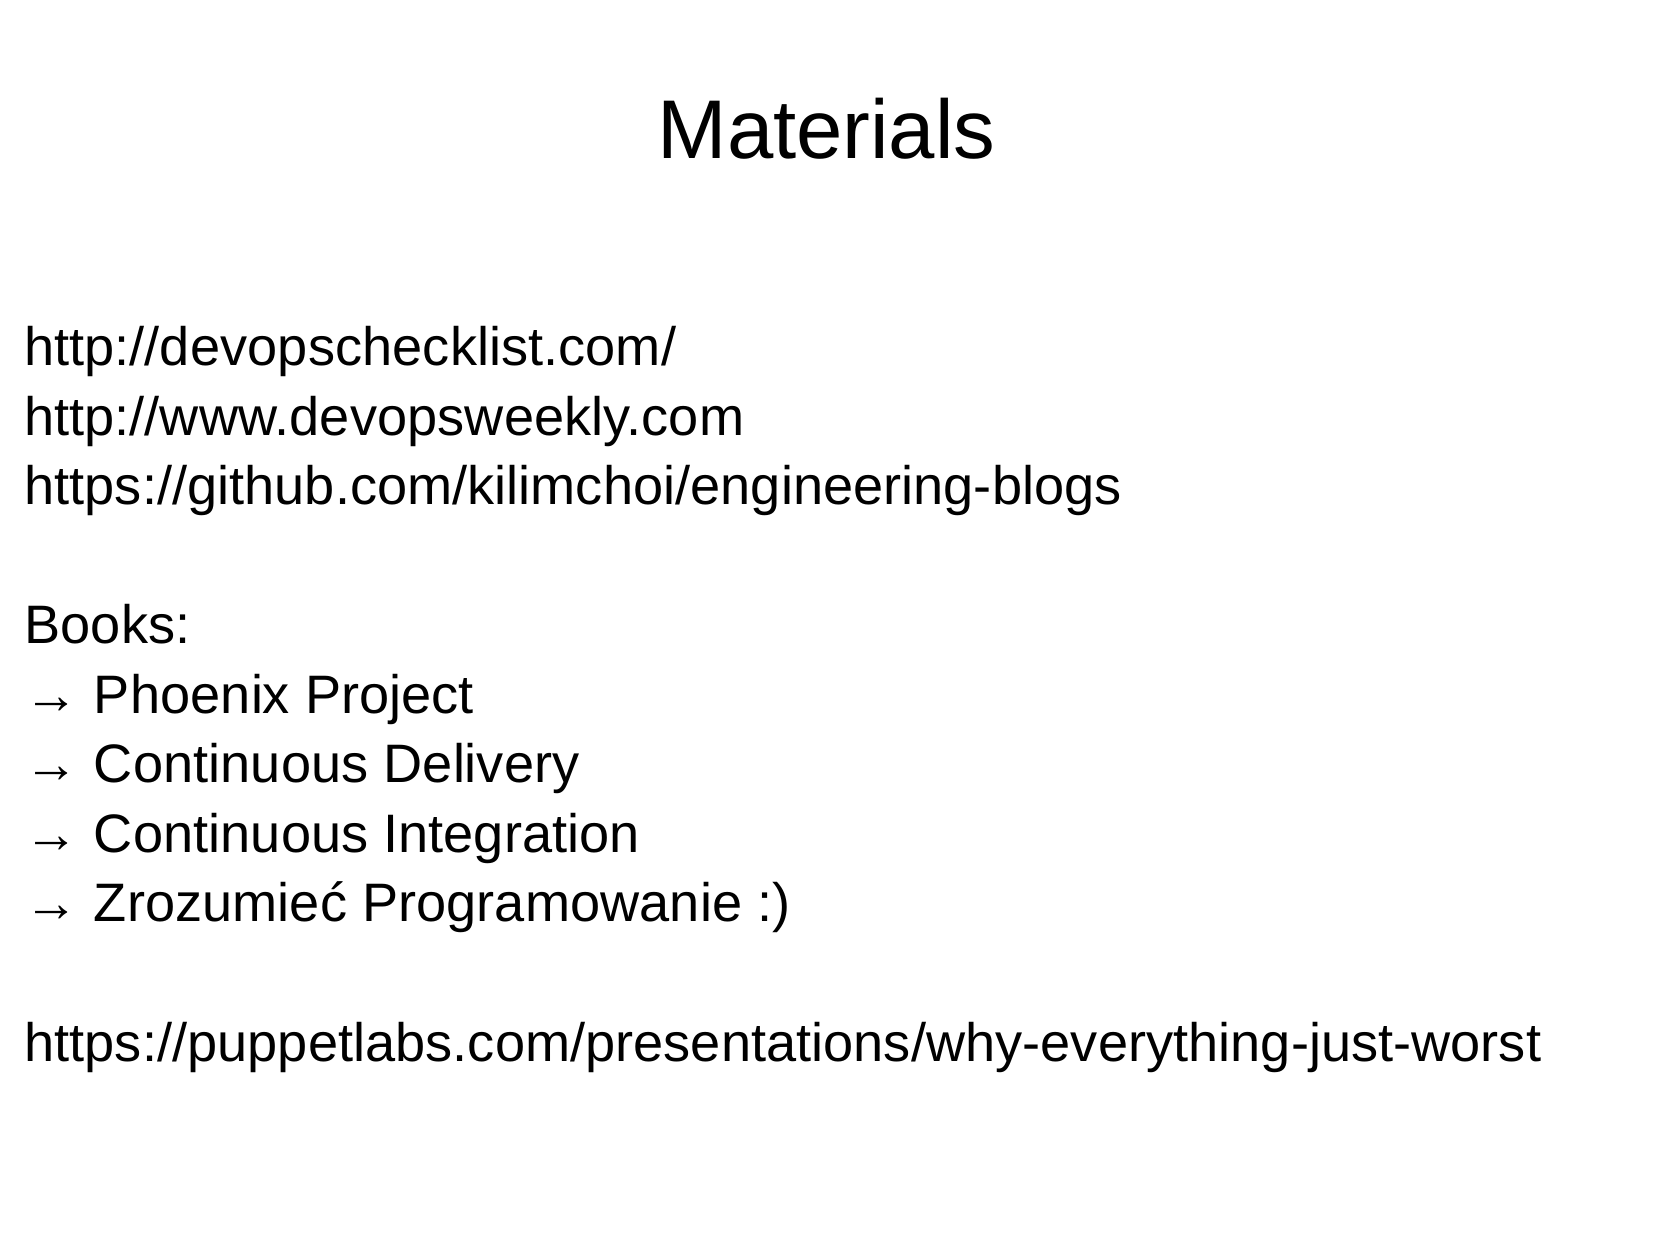

Materials
http://devopschecklist.com/
http://www.devopsweekly.com
https://github.com/kilimchoi/engineering-blogs
Books:
→ Phoenix Project
→ Continuous Delivery
→ Continuous Integration
→ Zrozumieć Programowanie :)
https://puppetlabs.com/presentations/why-everything-just-worst